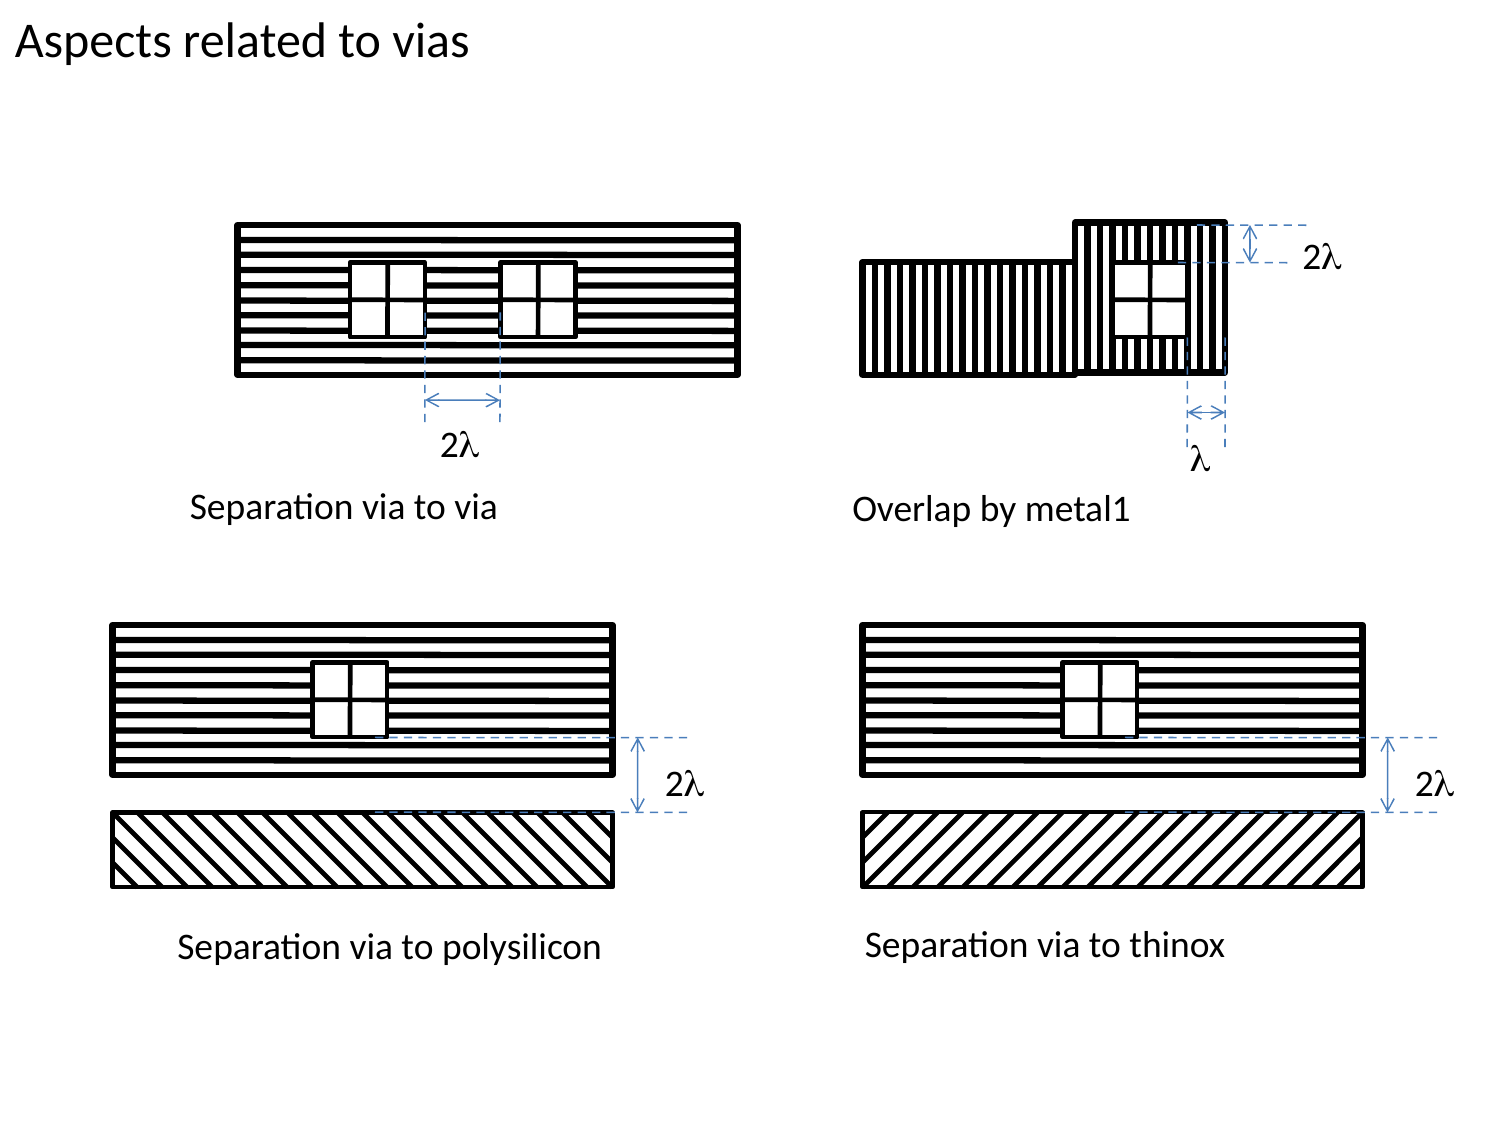

Aspects related to vias
2

Overlap by metal1
2
Separation via to via
2
Separation via to polysilicon
2
Separation via to thinox